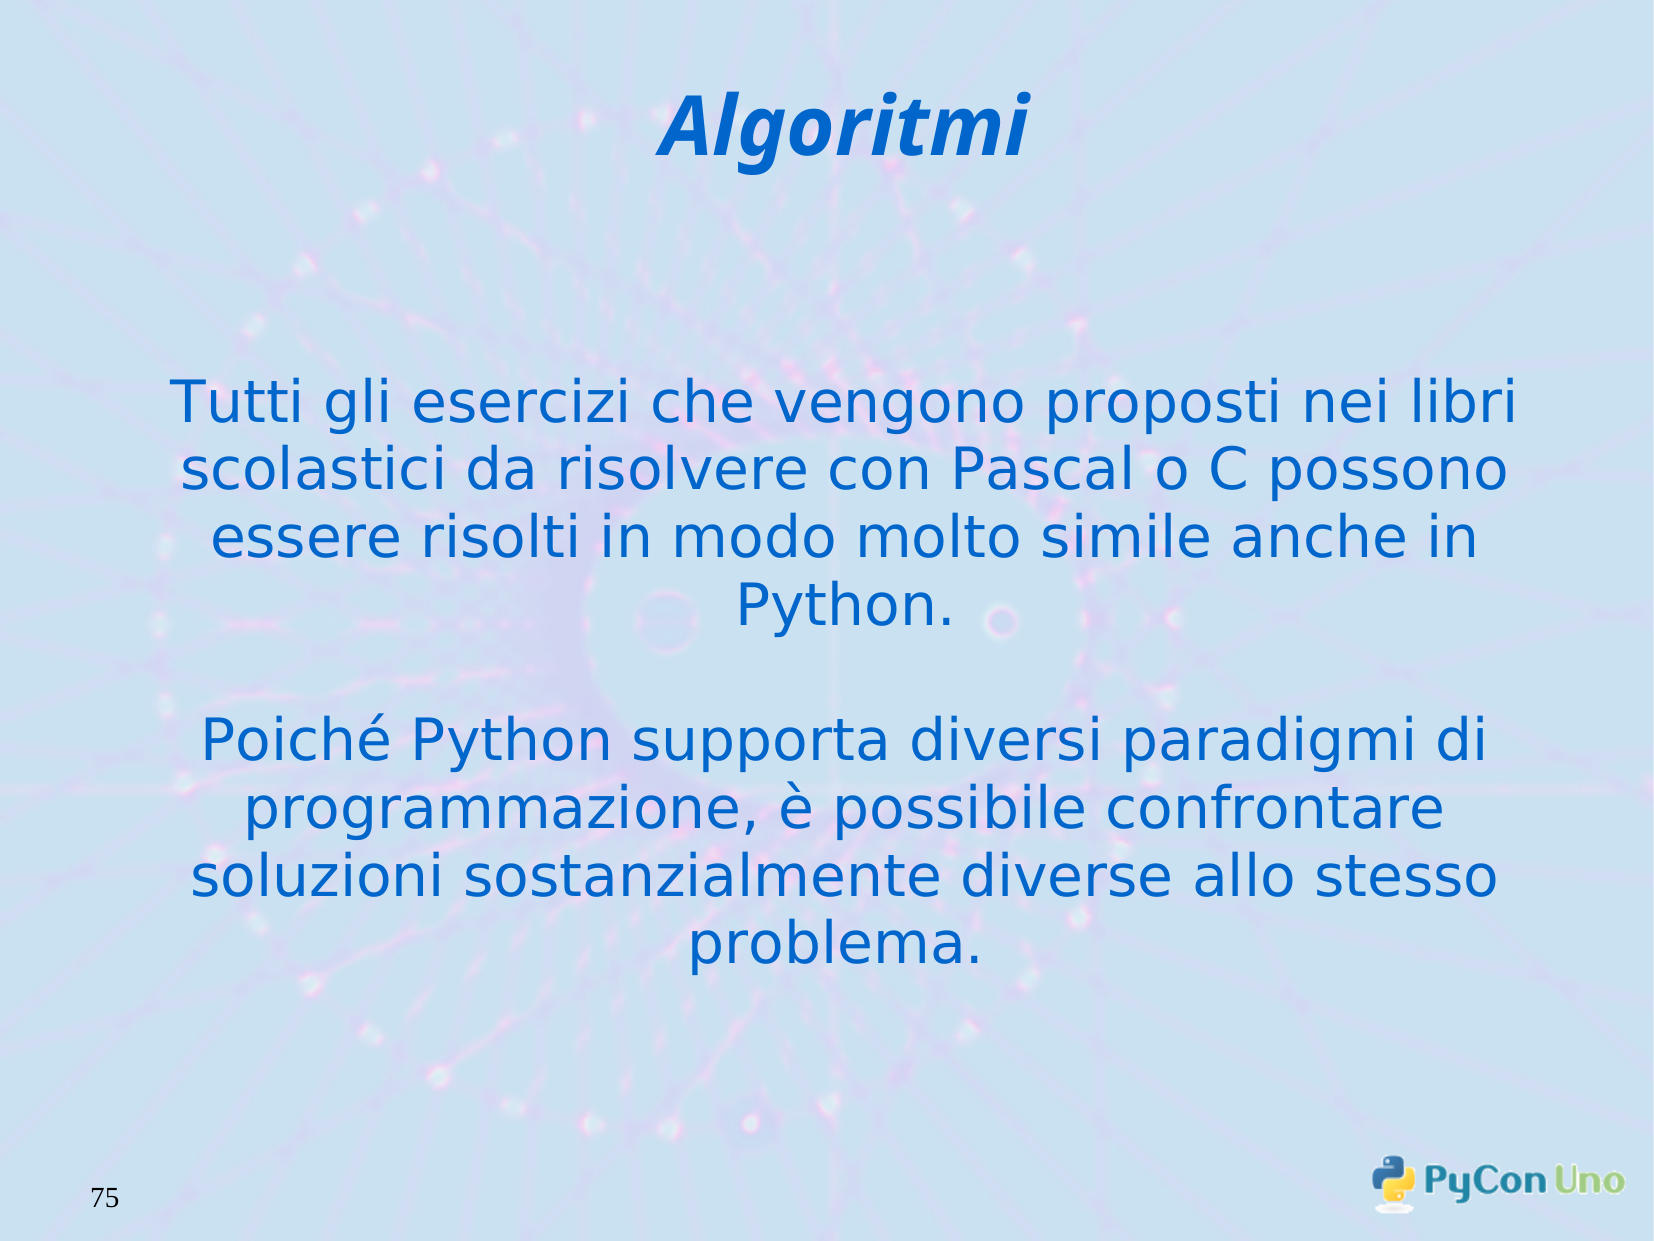

# Algoritmi
Tutti gli esercizi che vengono proposti nei libri scolastici da risolvere con Pascal o C possono essere risolti in modo molto simile anche in Python.
Poiché Python supporta diversi paradigmi di programmazione, è possibile confrontare soluzioni sostanzialmente diverse allo stesso problema.
75